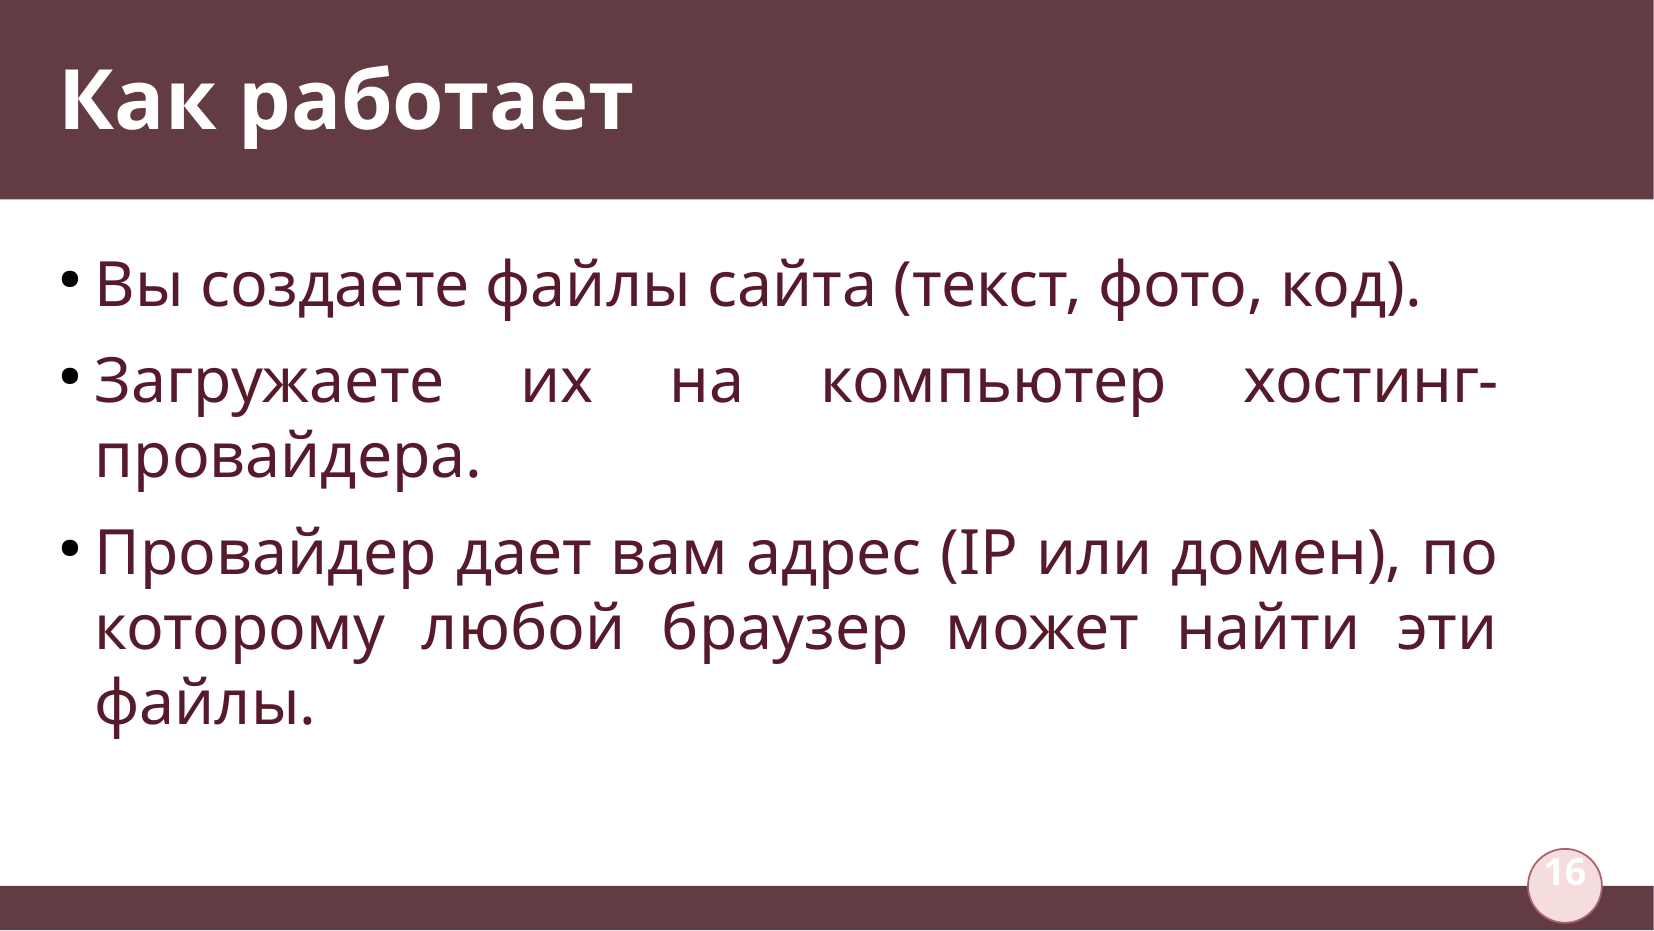

# Как работает
Вы создаете файлы сайта (текст, фото, код).
Загружаете их на компьютер хостинг-провайдера.
Провайдер дает вам адрес (IP или домен), по которому любой браузер может найти эти файлы.